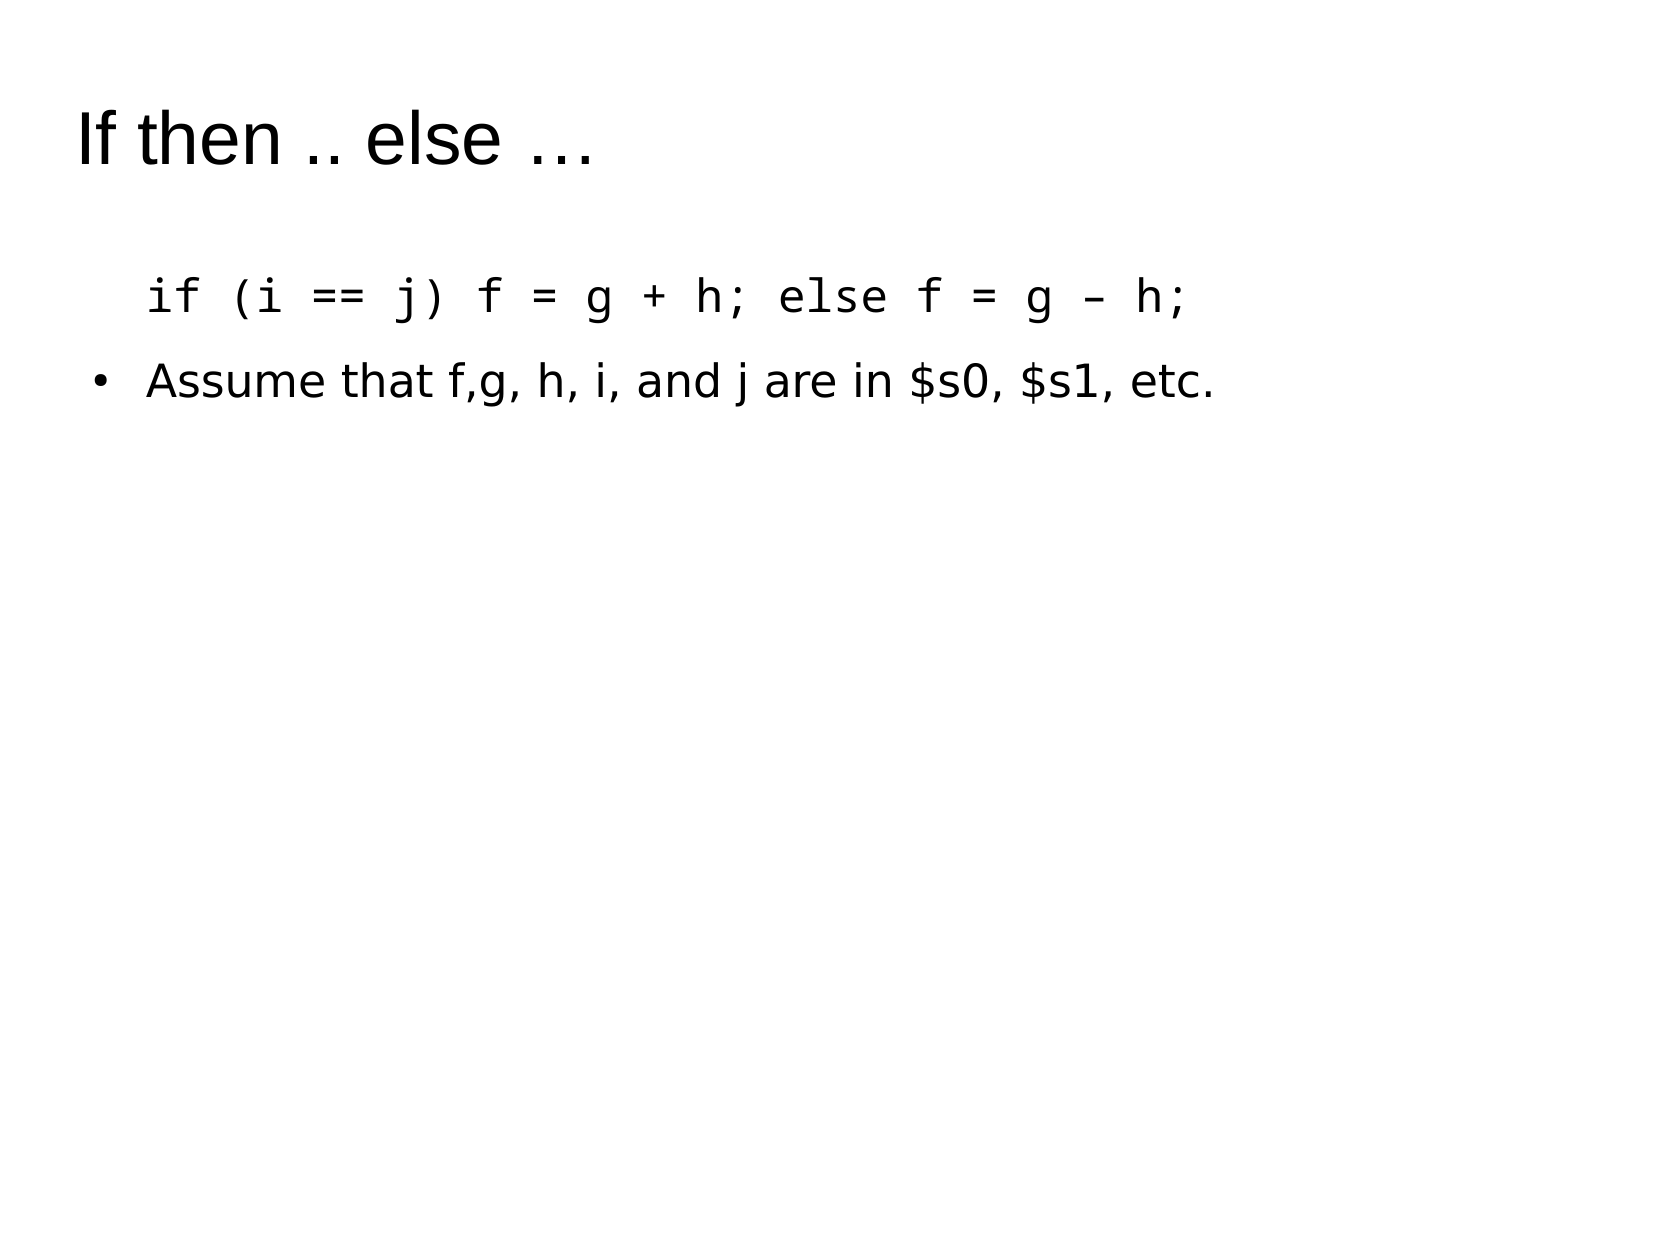

# If then .. else …
if (i == j) f = g + h; else f = g – h;
Assume that f,g, h, i, and j are in $s0, $s1, etc.